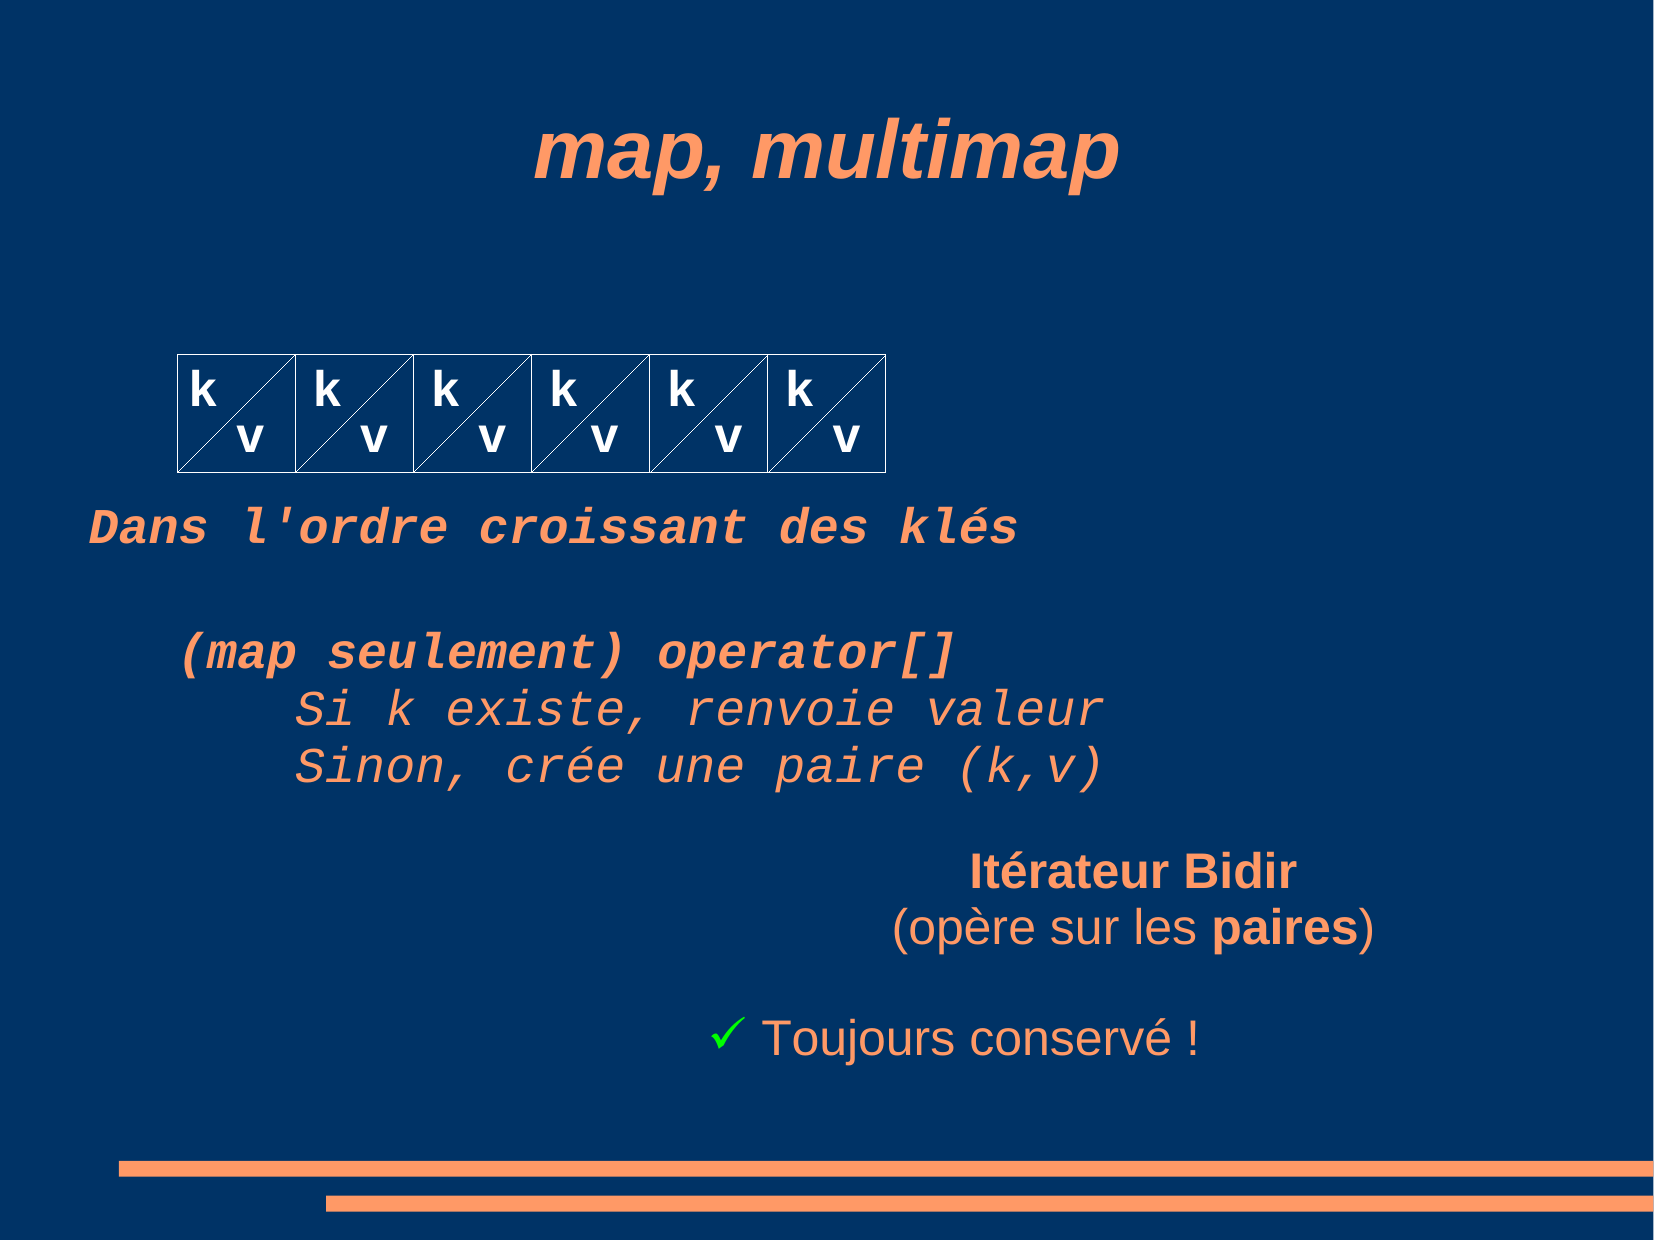

# map, multimap
k
k
k
k
k
k
v
v
v
v
v
v
Dans l'ordre croissant des klés
(map seulement) operator[]
	Si k existe, renvoie valeur
	Sinon, crée une paire (k,v)
Itérateur Bidir
(opère sur les paires)
 Toujours conservé !